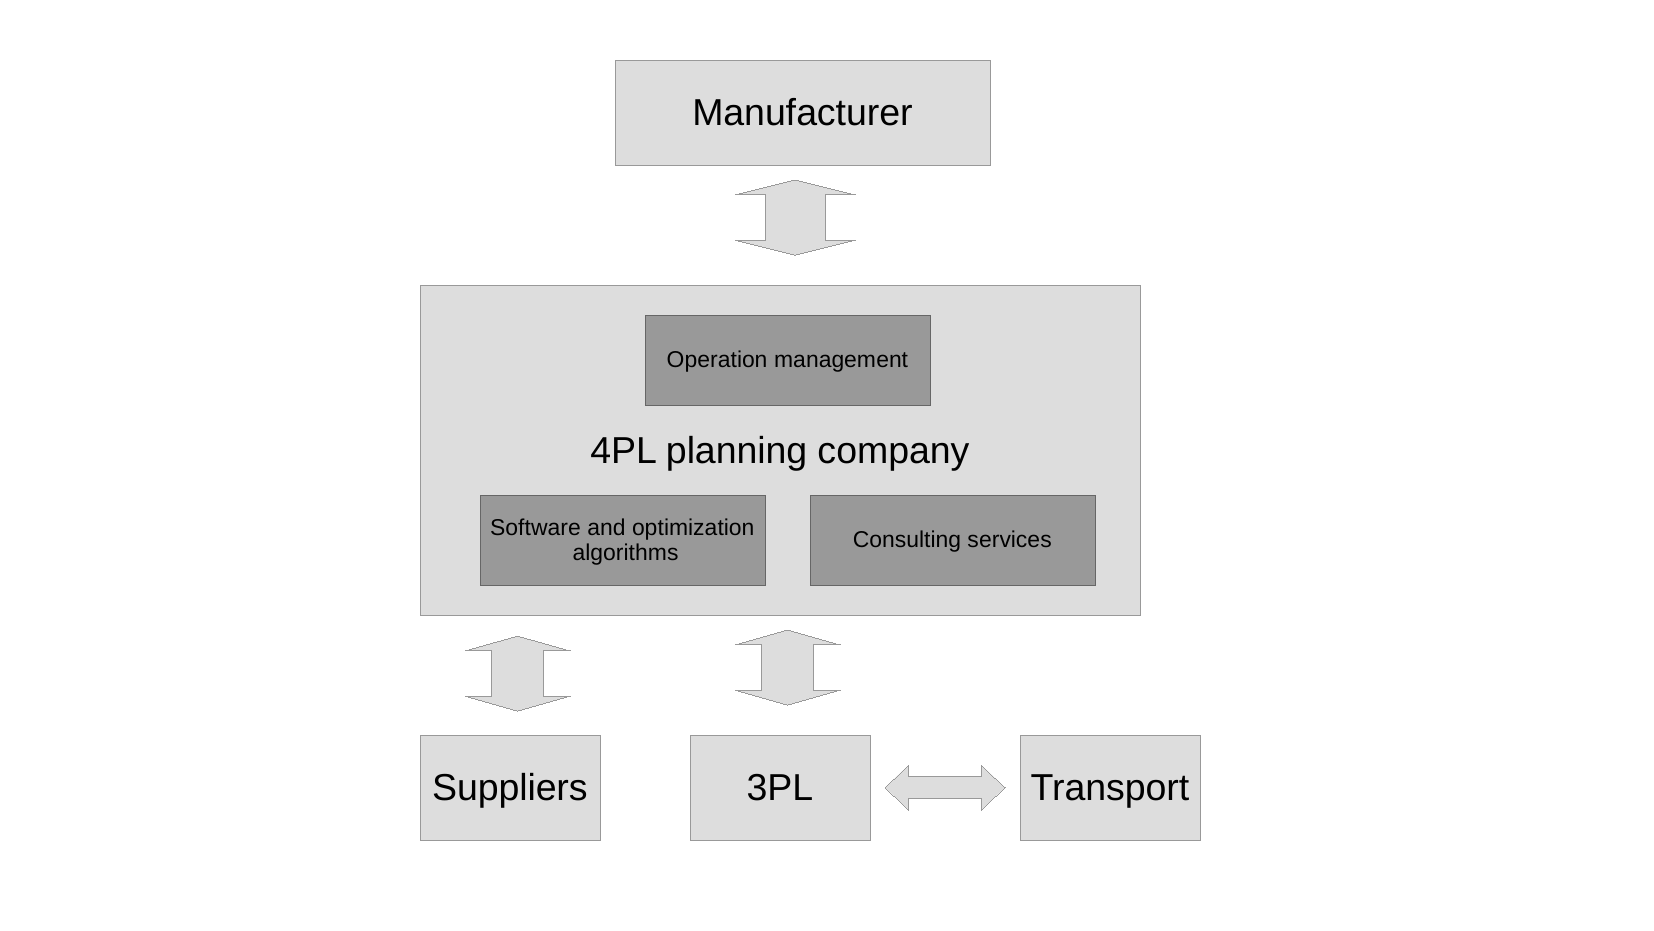

Manufacturer
4PL planning company
Operation management
Software and optimization
 algorithms
Consulting services
Suppliers
3PL
Transport